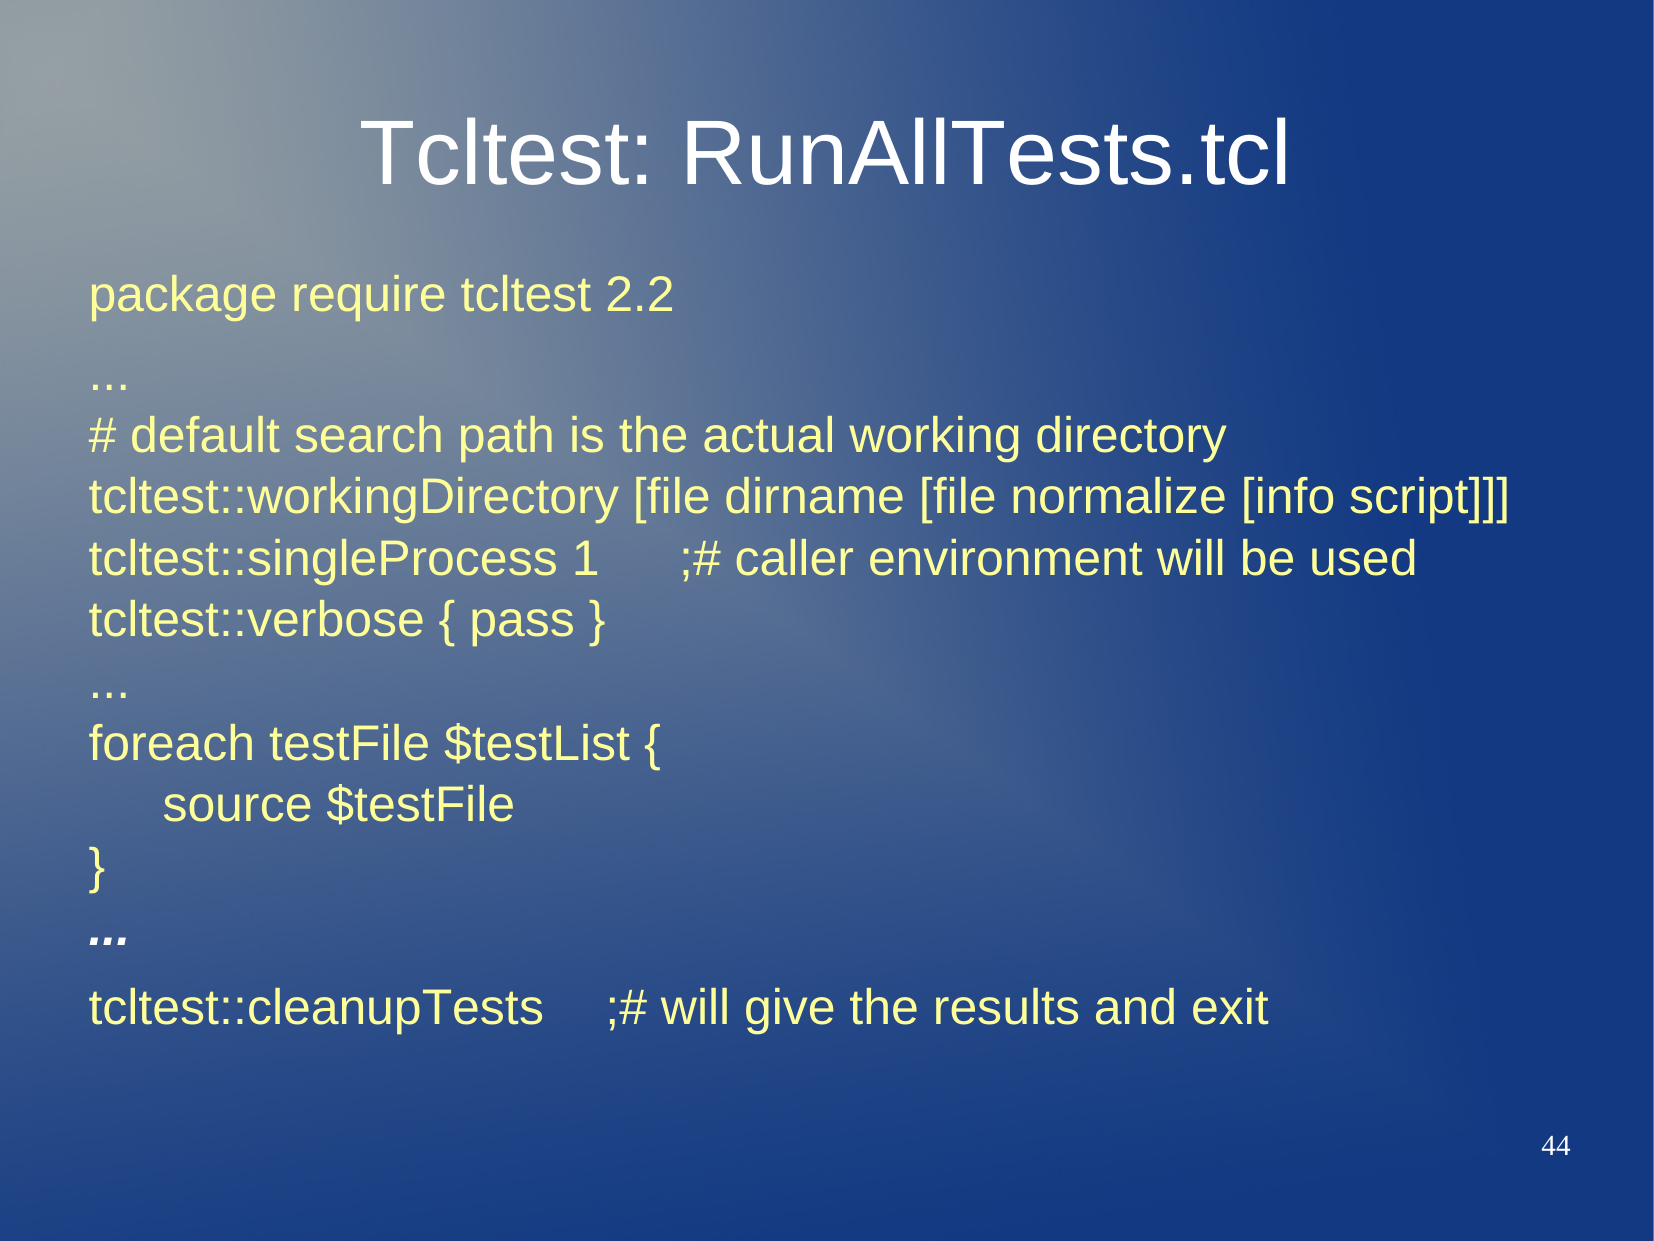

# Tcltest: RunAllTests.tcl
package require tcltest 2.2
...
# default search path is the actual working directory
tcltest::workingDirectory [file dirname [file normalize [info script]]]
tcltest::singleProcess 1		;# caller environment will be used
tcltest::verbose { pass }
...
foreach testFile $testList {
	source $testFile
}
...
tcltest::cleanupTests	;# will give the results and exit
44